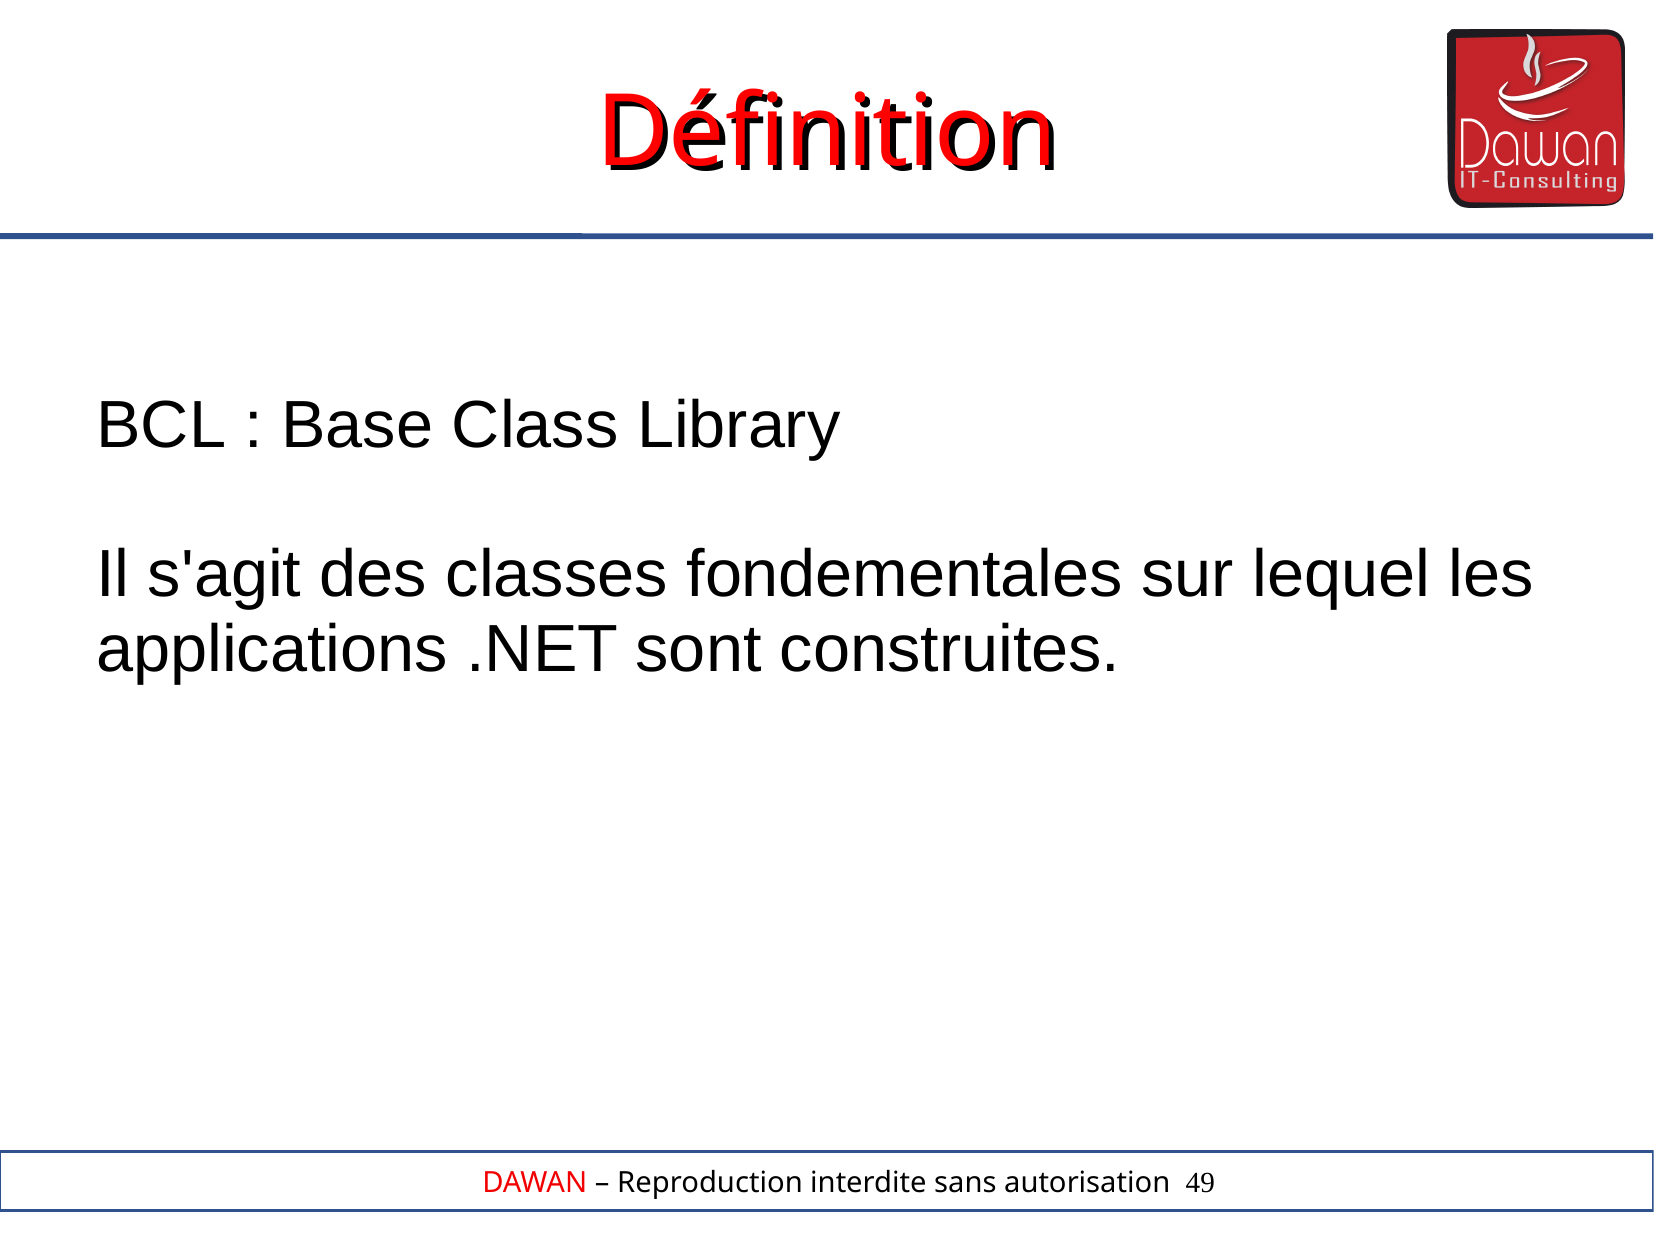

Définition
BCL : Base Class Library
Il s'agit des classes fondementales sur lequel les applications .NET sont construites.
47